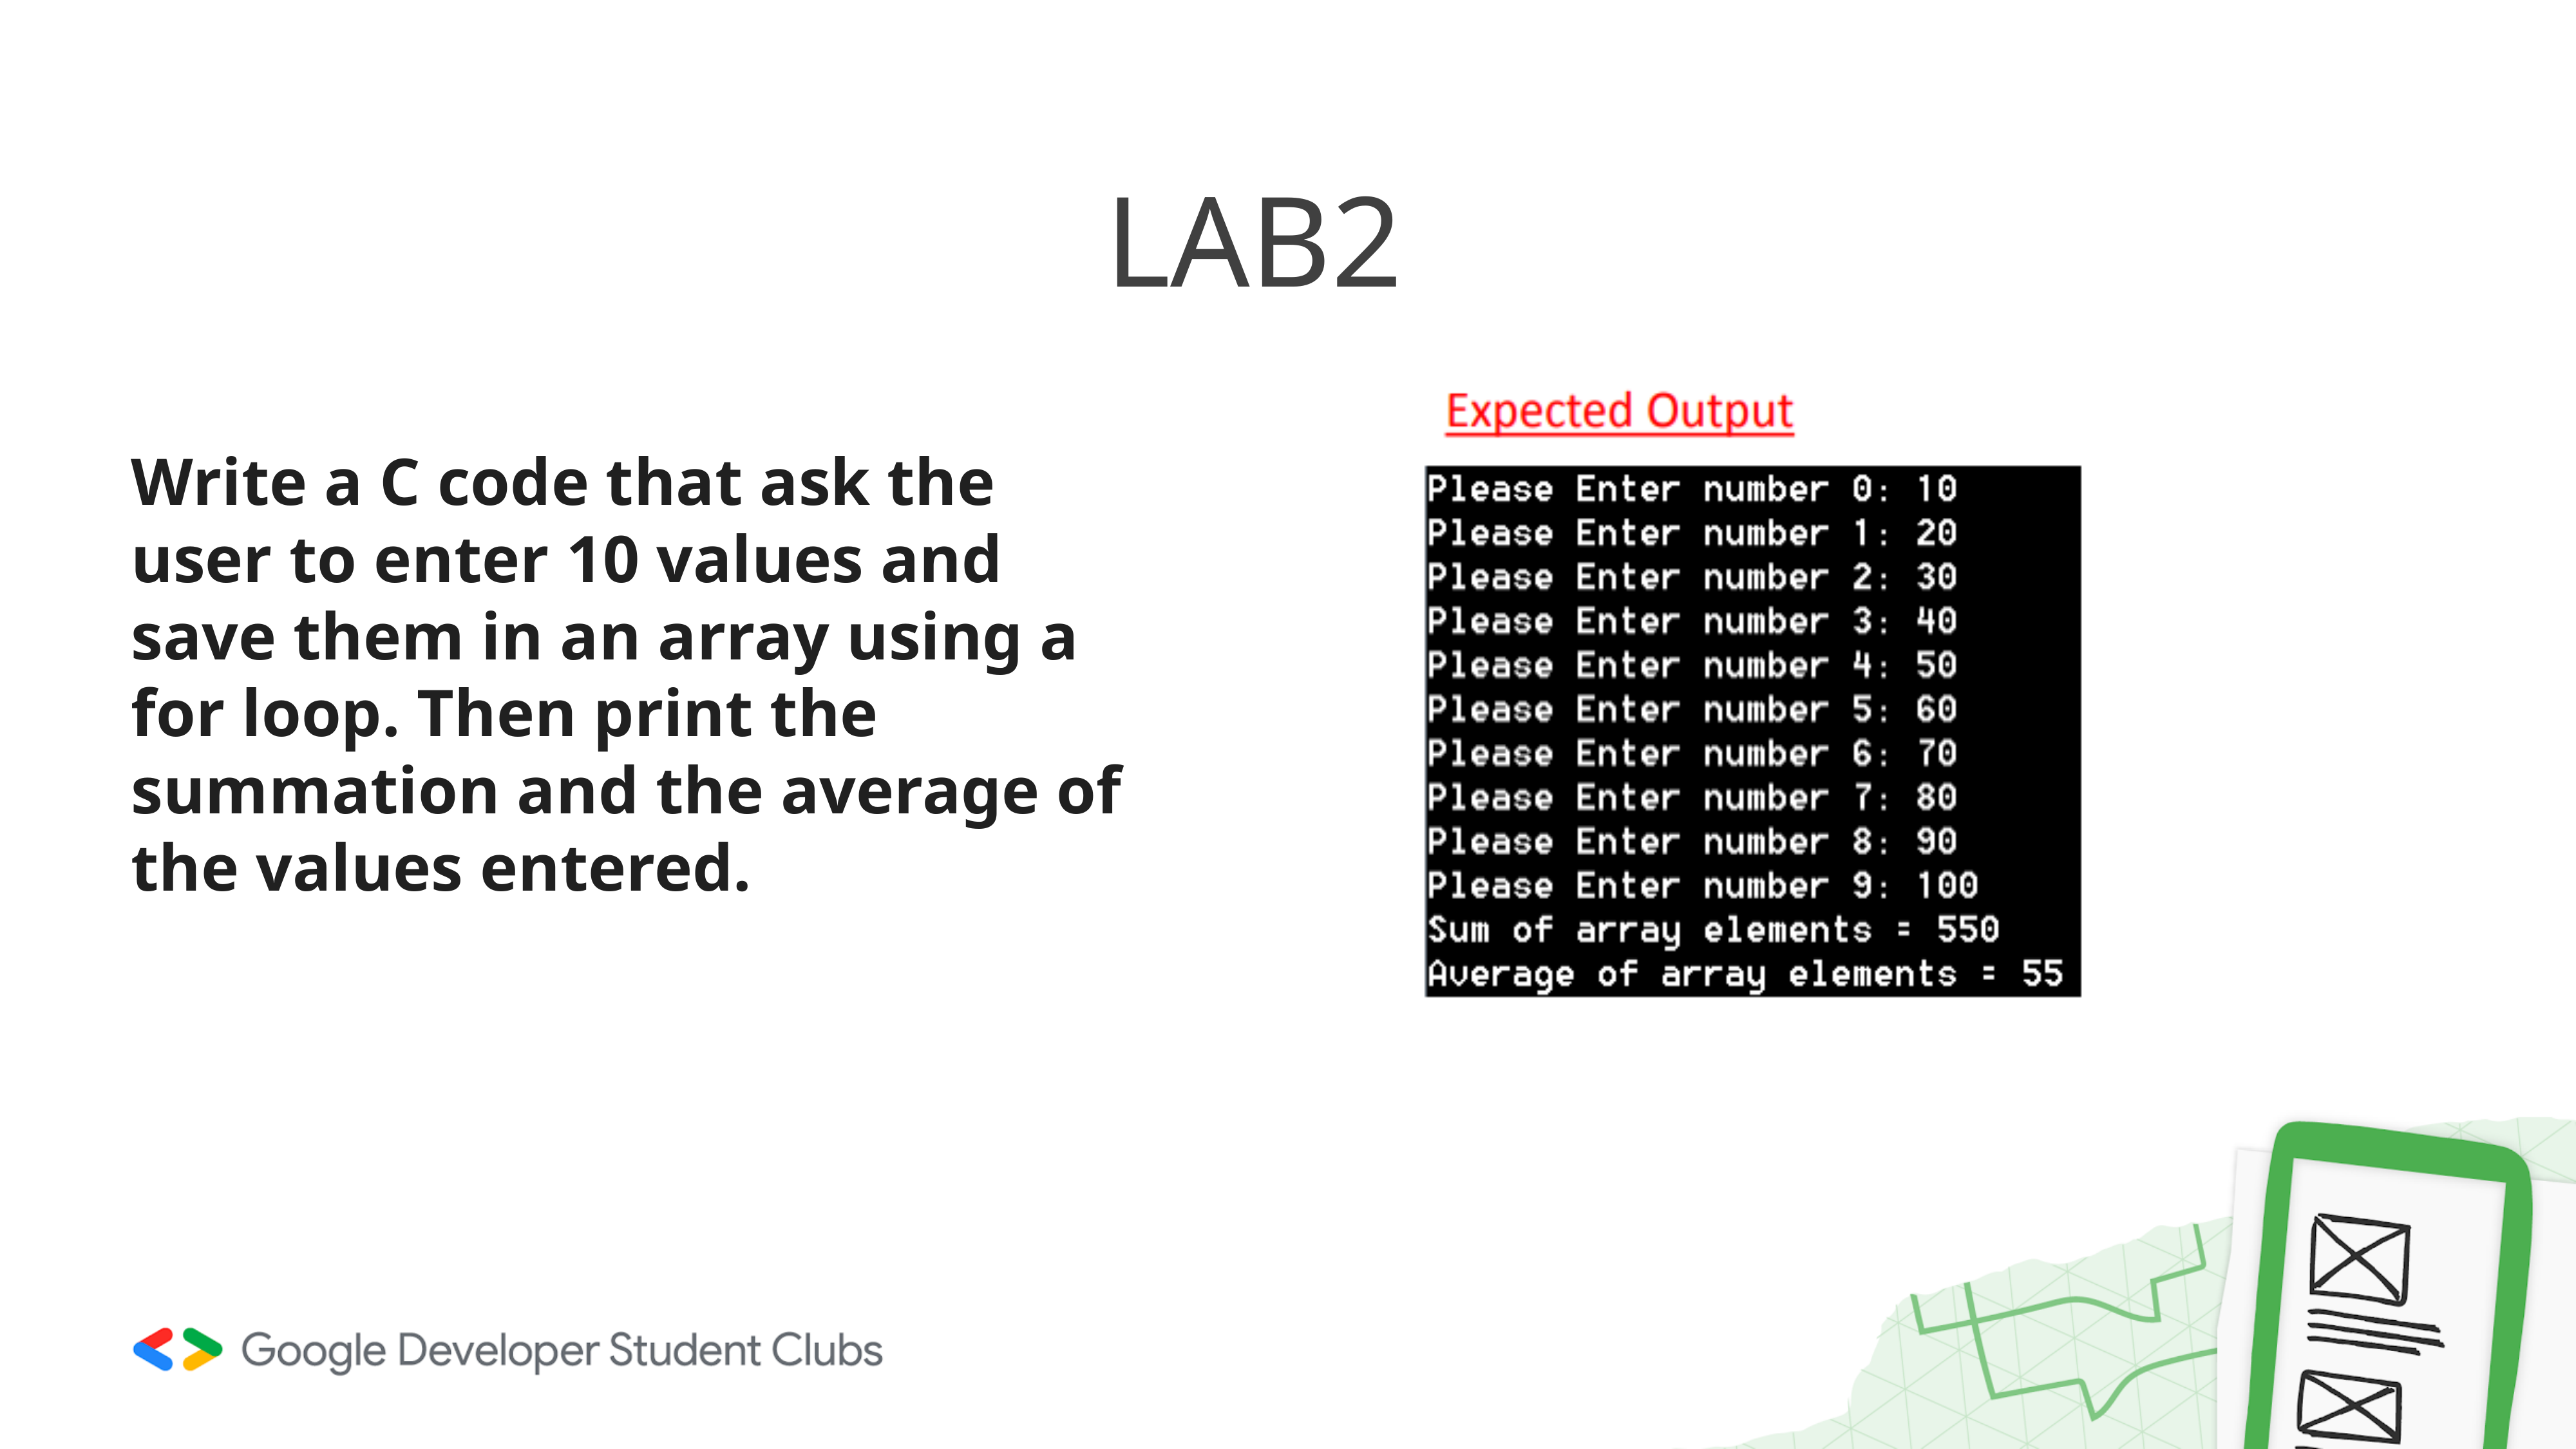

LAB2
# Write a C code that ask the user to enter 10 values and save them in an array using a for loop. Then print the summation and the average of the values entered.